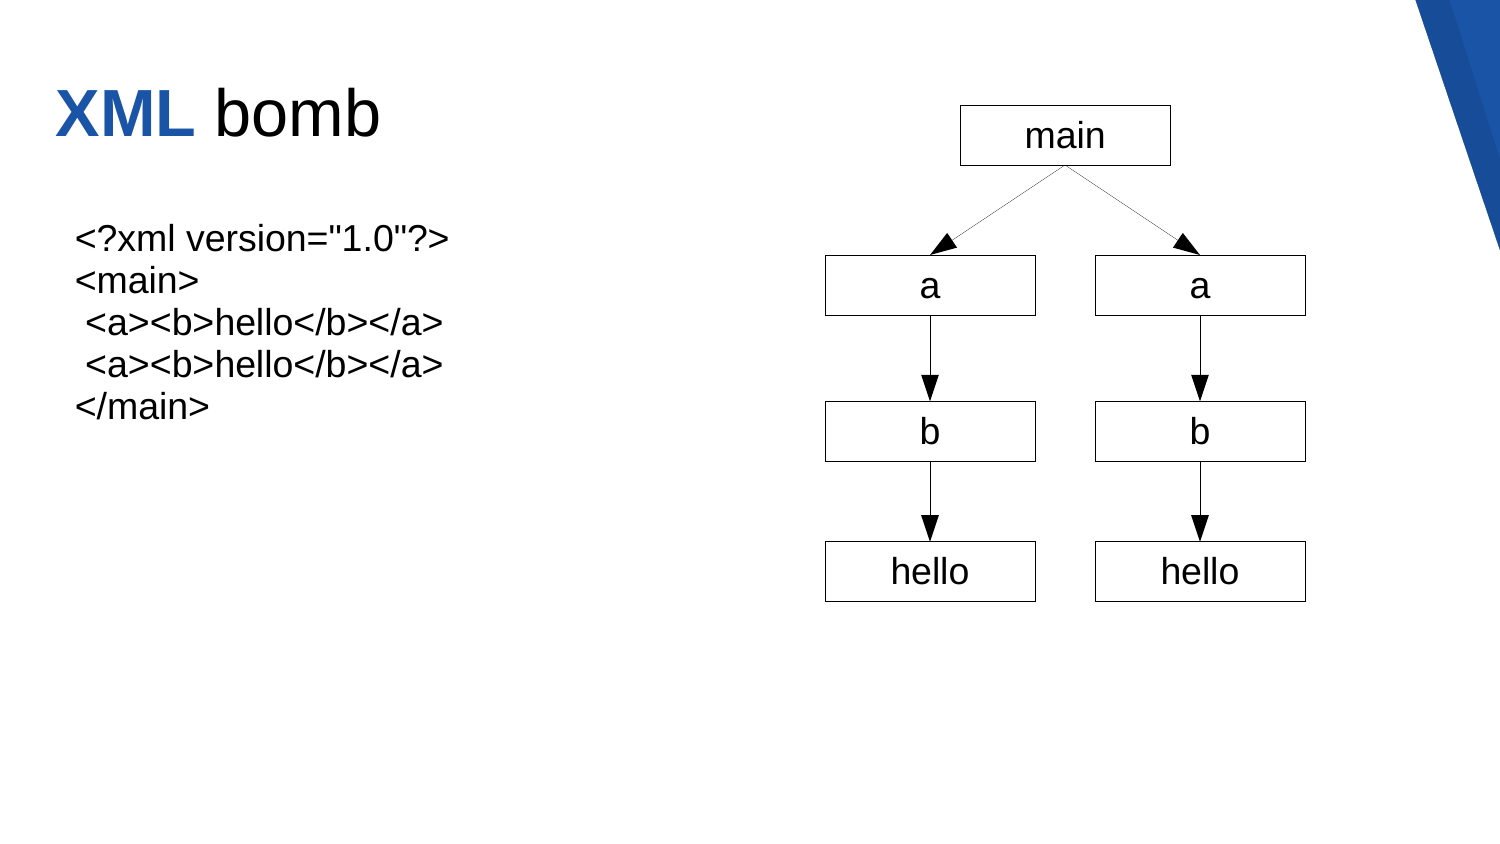

# XML bomb
main
<?xml version="1.0"?>
<main>
 <a><b>hello</b></a>
 <a><b>hello</b></a>
</main>
a
a
b
b
hello
hello